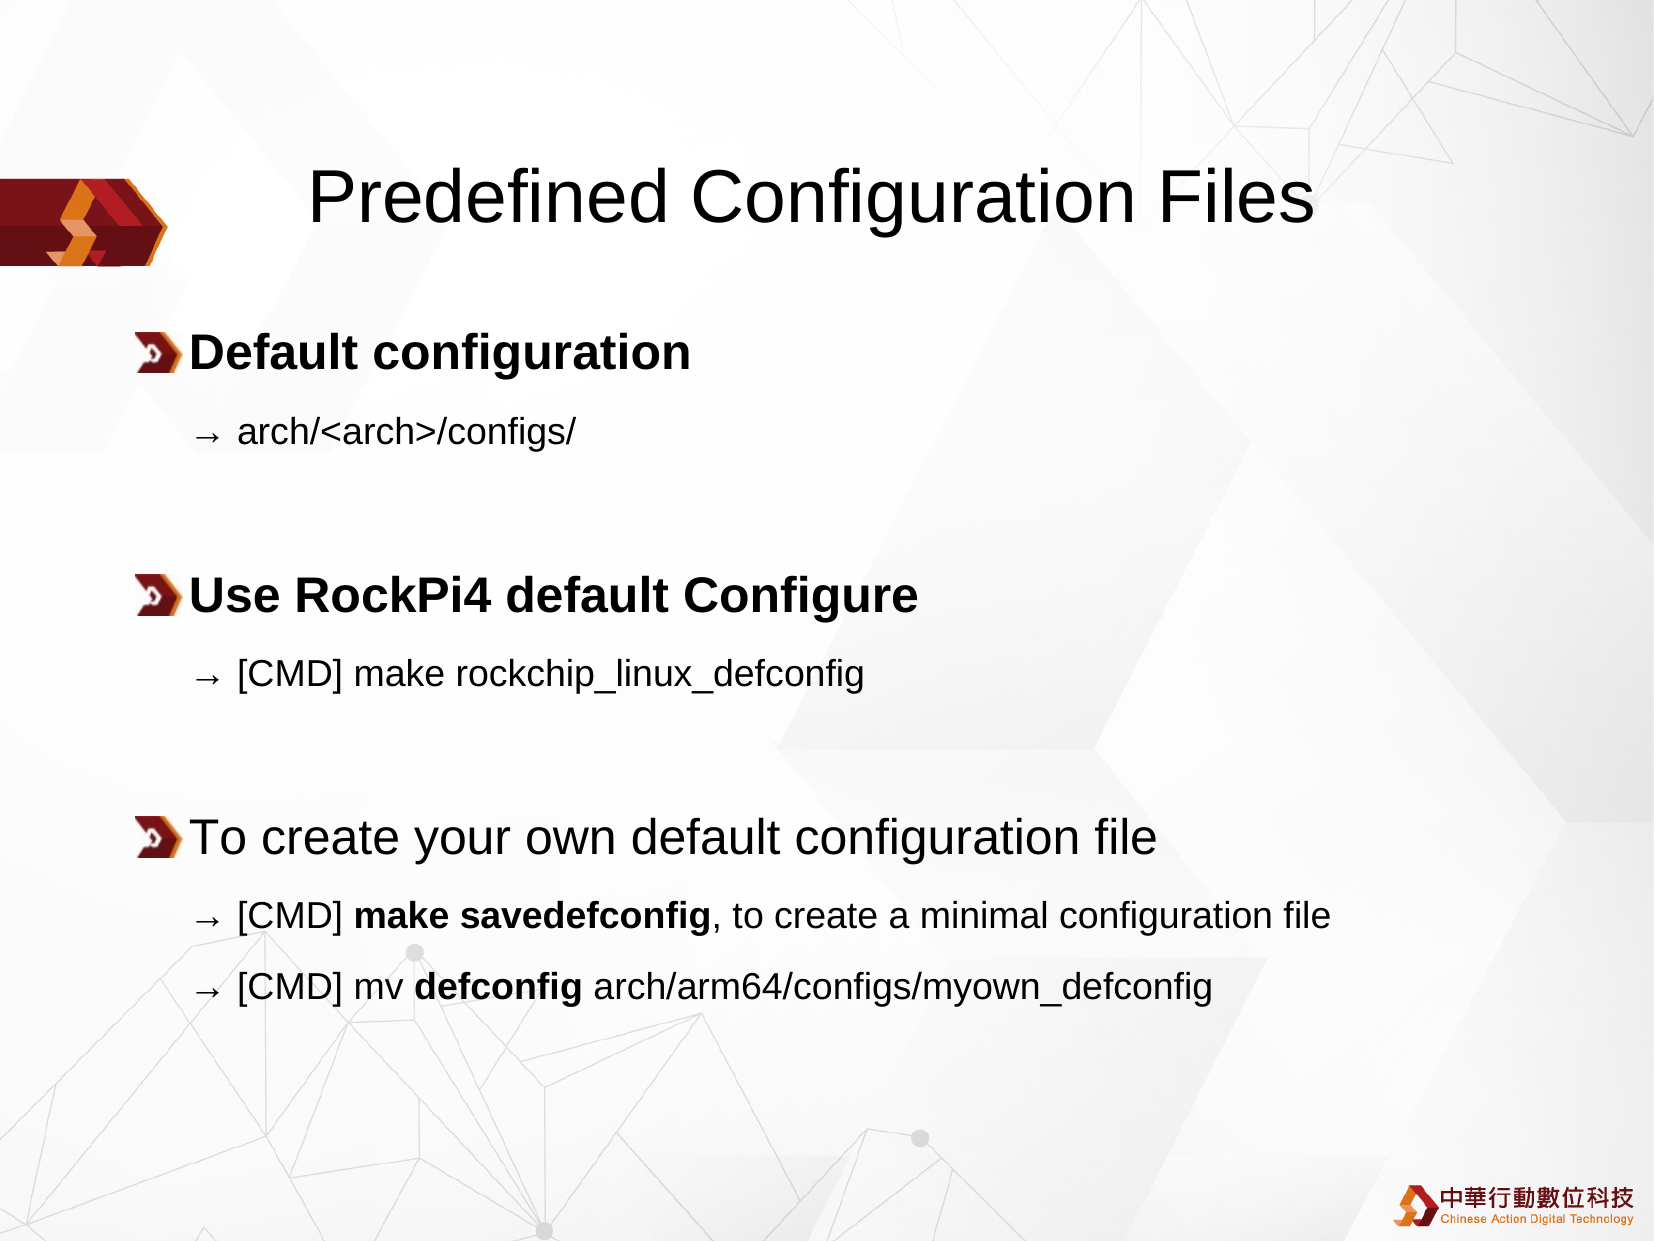

# Predefined Configuration Files
Default configuration
→ arch/<arch>/configs/
Use RockPi4 default Configure
→ [CMD] make rockchip_linux_defconfig
To create your own default configuration file
→ [CMD] make savedefconfig, to create a minimal configuration file
→ [CMD] mv defconfig arch/arm64/configs/myown_defconfig